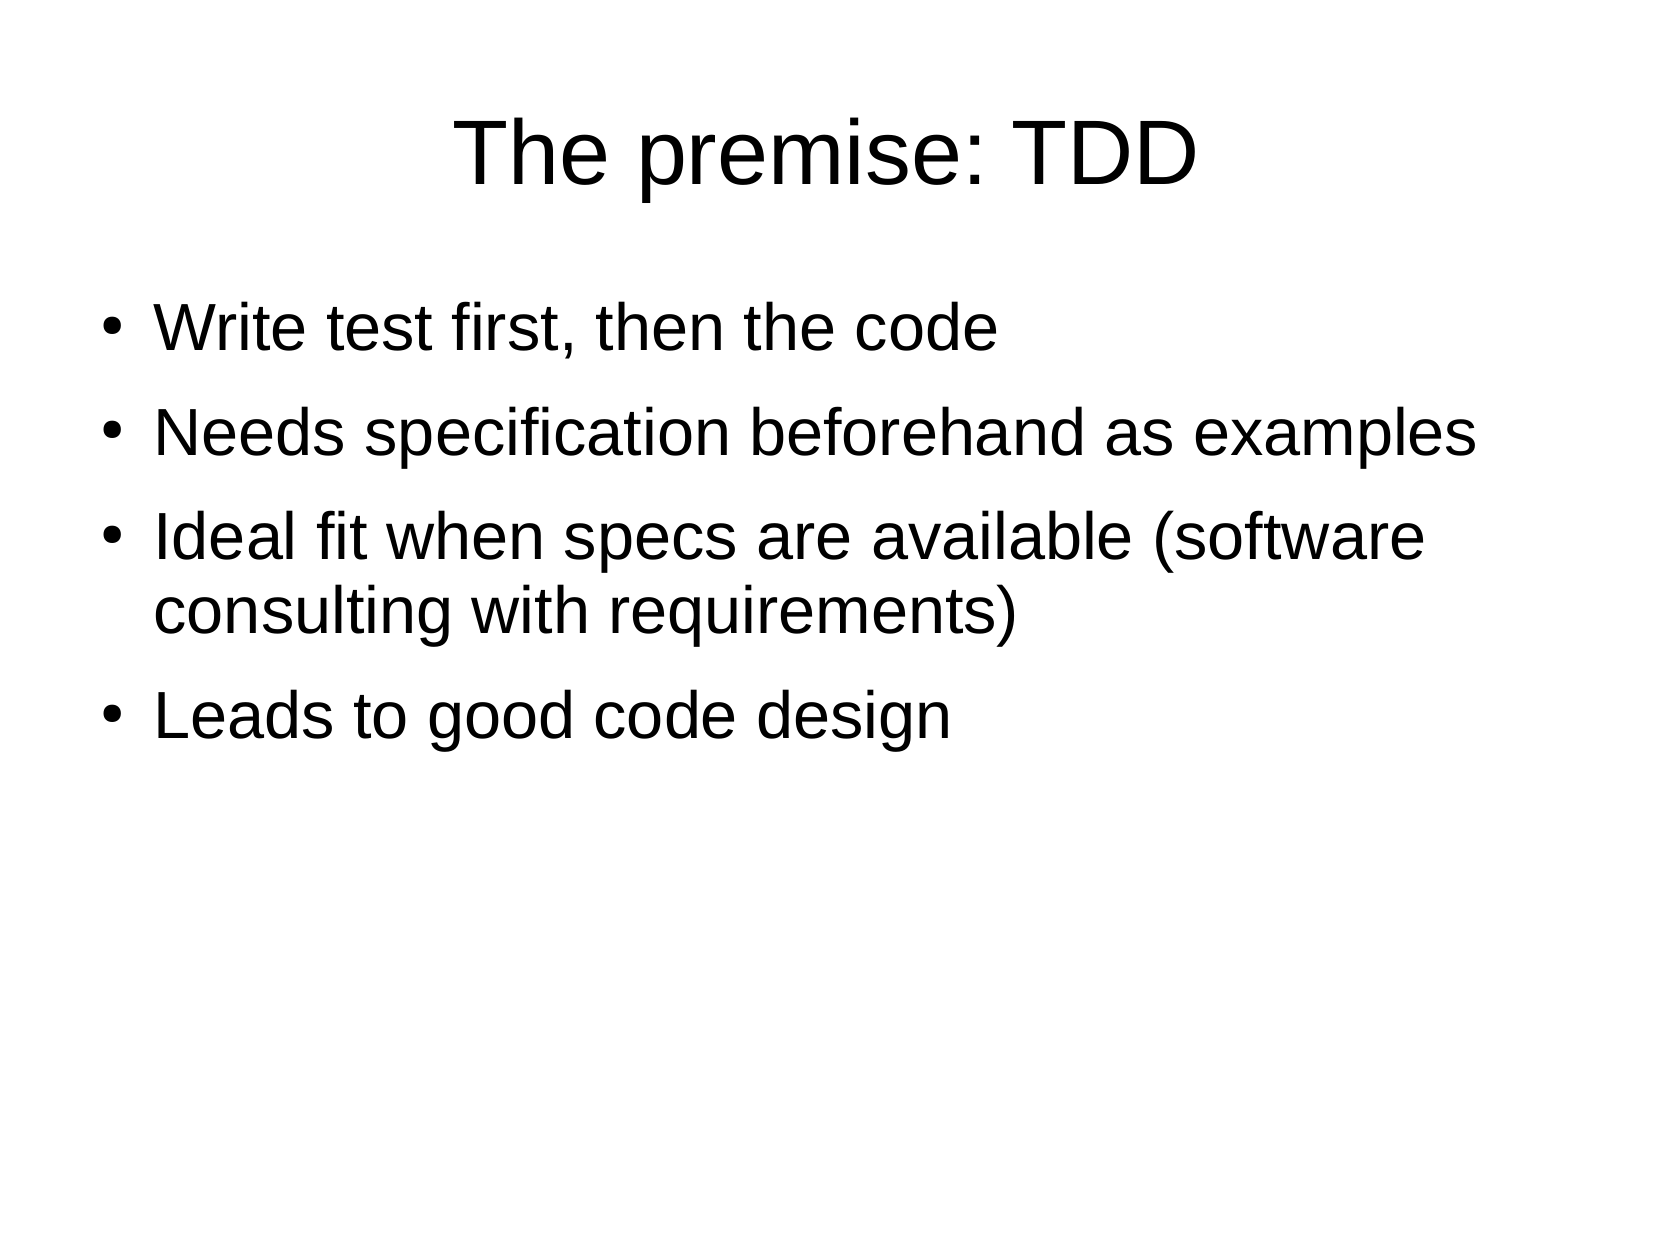

# The premise: TDD
Write test first, then the code
Needs specification beforehand as examples
Ideal fit when specs are available (software consulting with requirements)
Leads to good code design